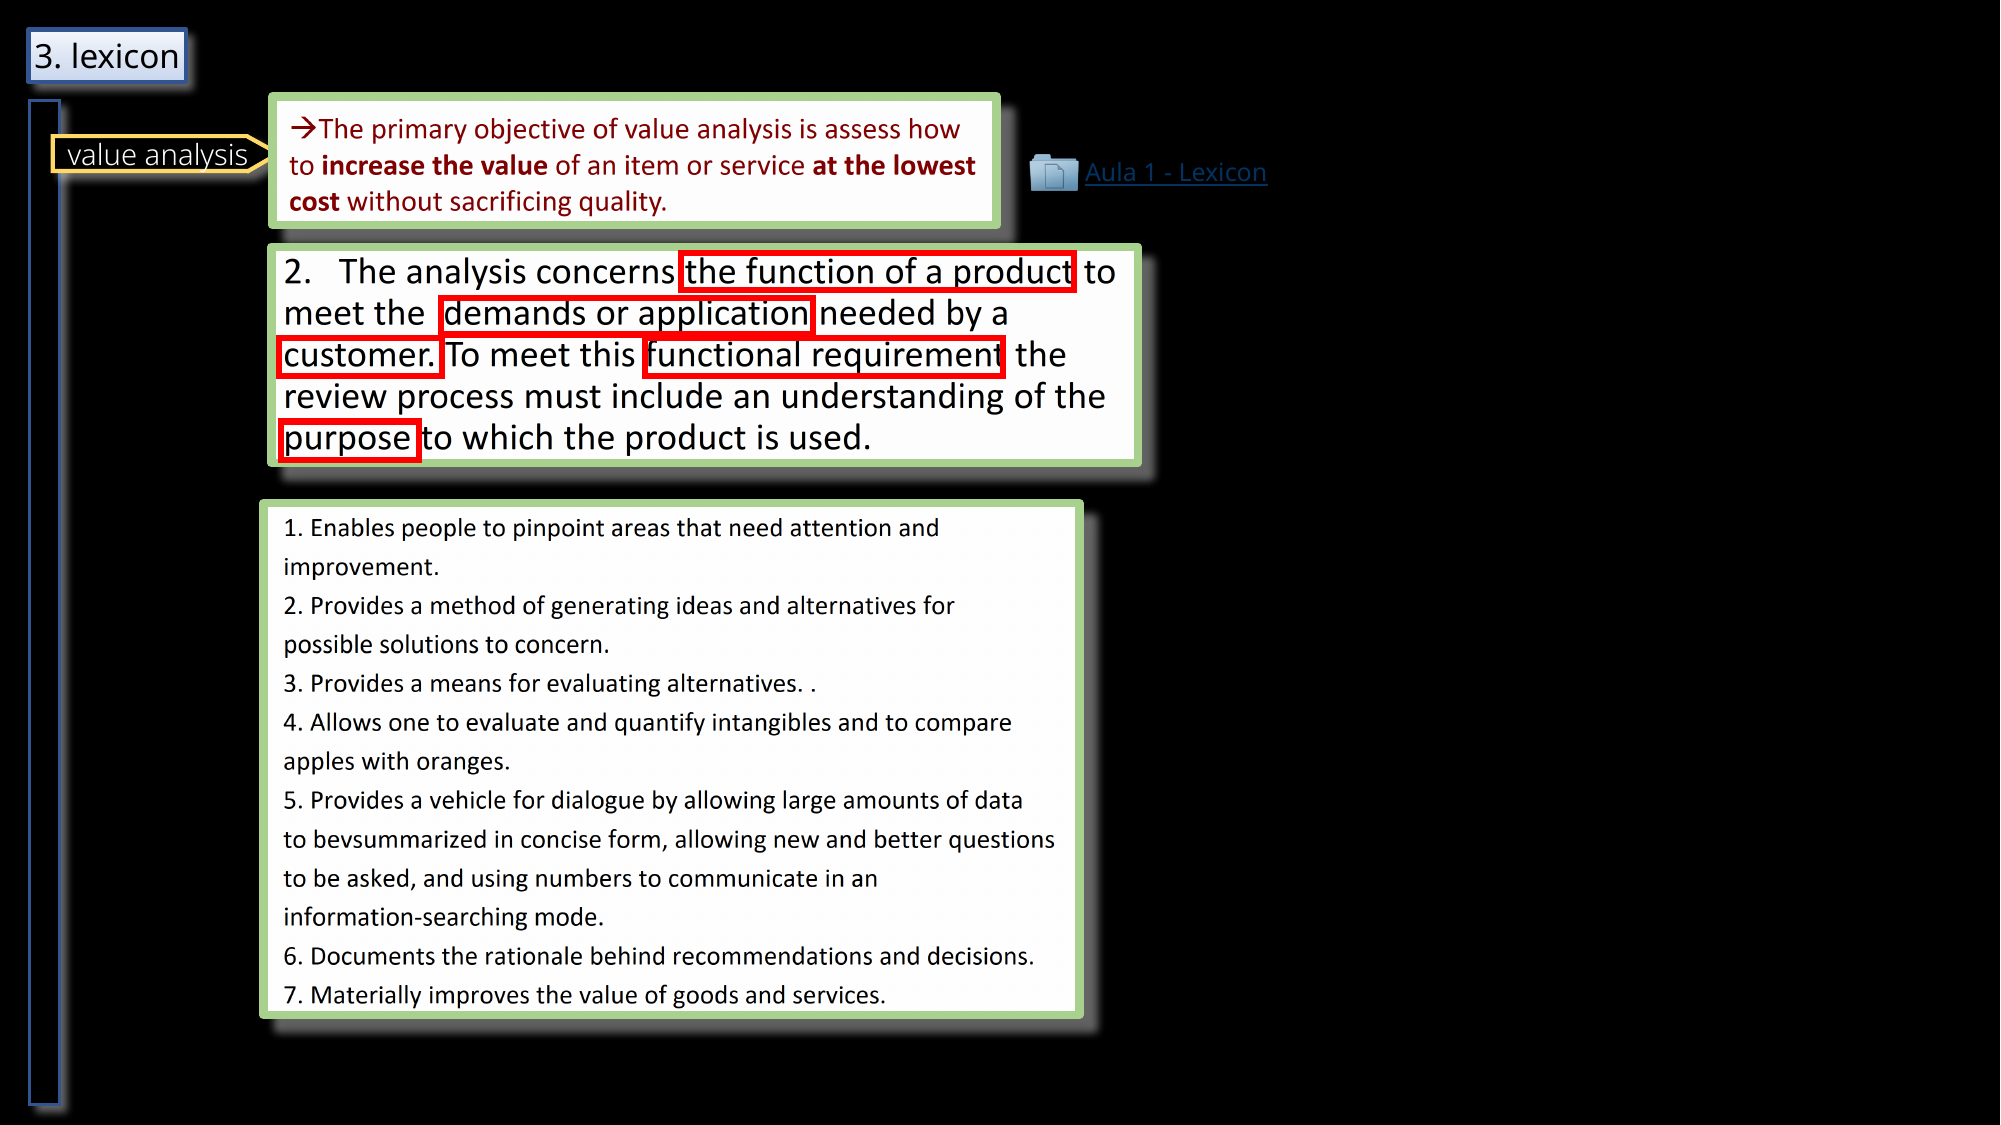

# 3. lexicon
value analysis
Aula 1 - Lexicon